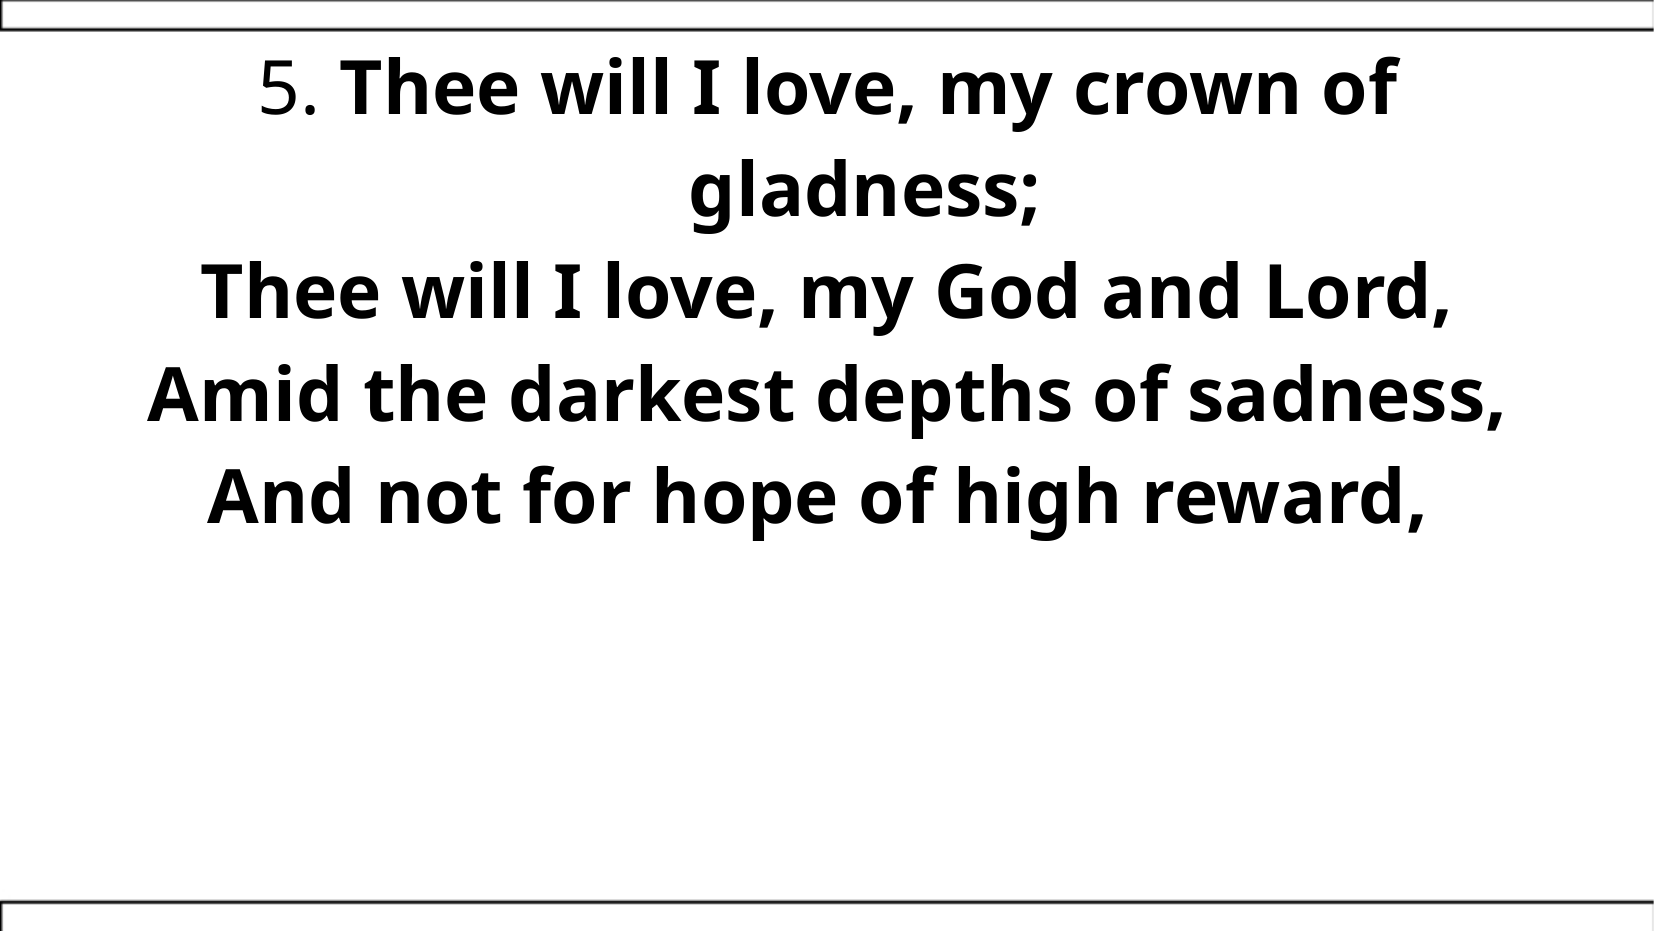

5. Thee will I love, my crown of gladness;
Thee will I love, my God and Lord,
Amid the darkest depths of sadness,
And not for hope of high reward,